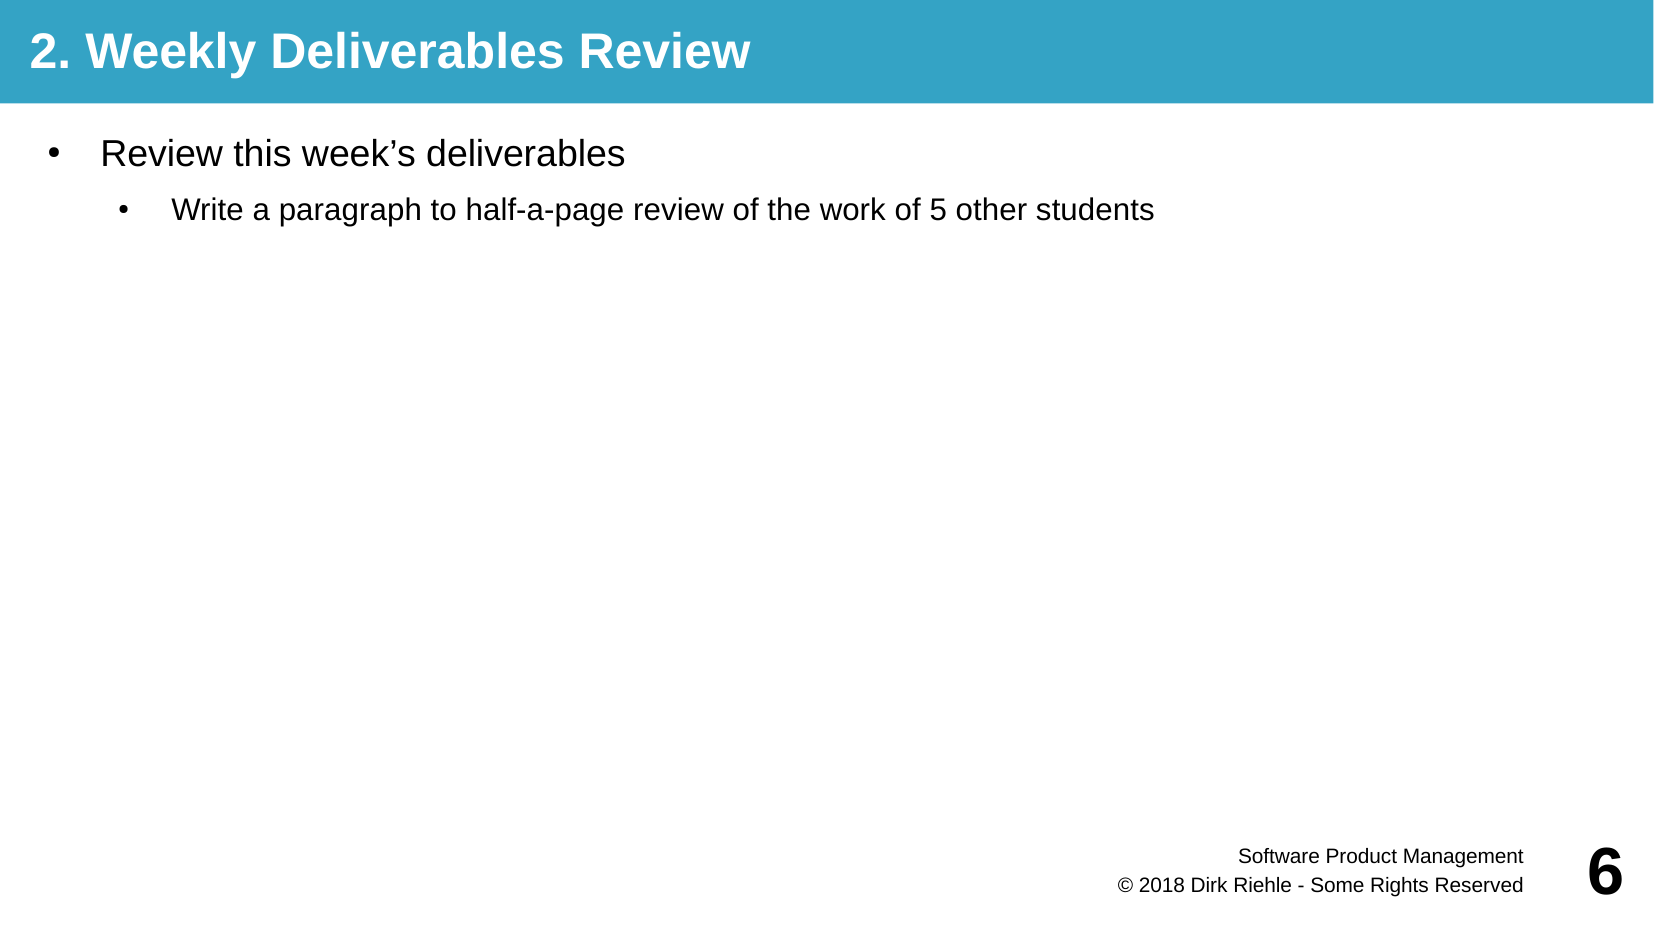

# 2. Weekly Deliverables Review
Review this week’s deliverables
Write a paragraph to half-a-page review of the work of 5 other students
Software Product Management
6
© 2018 Dirk Riehle - Some Rights Reserved